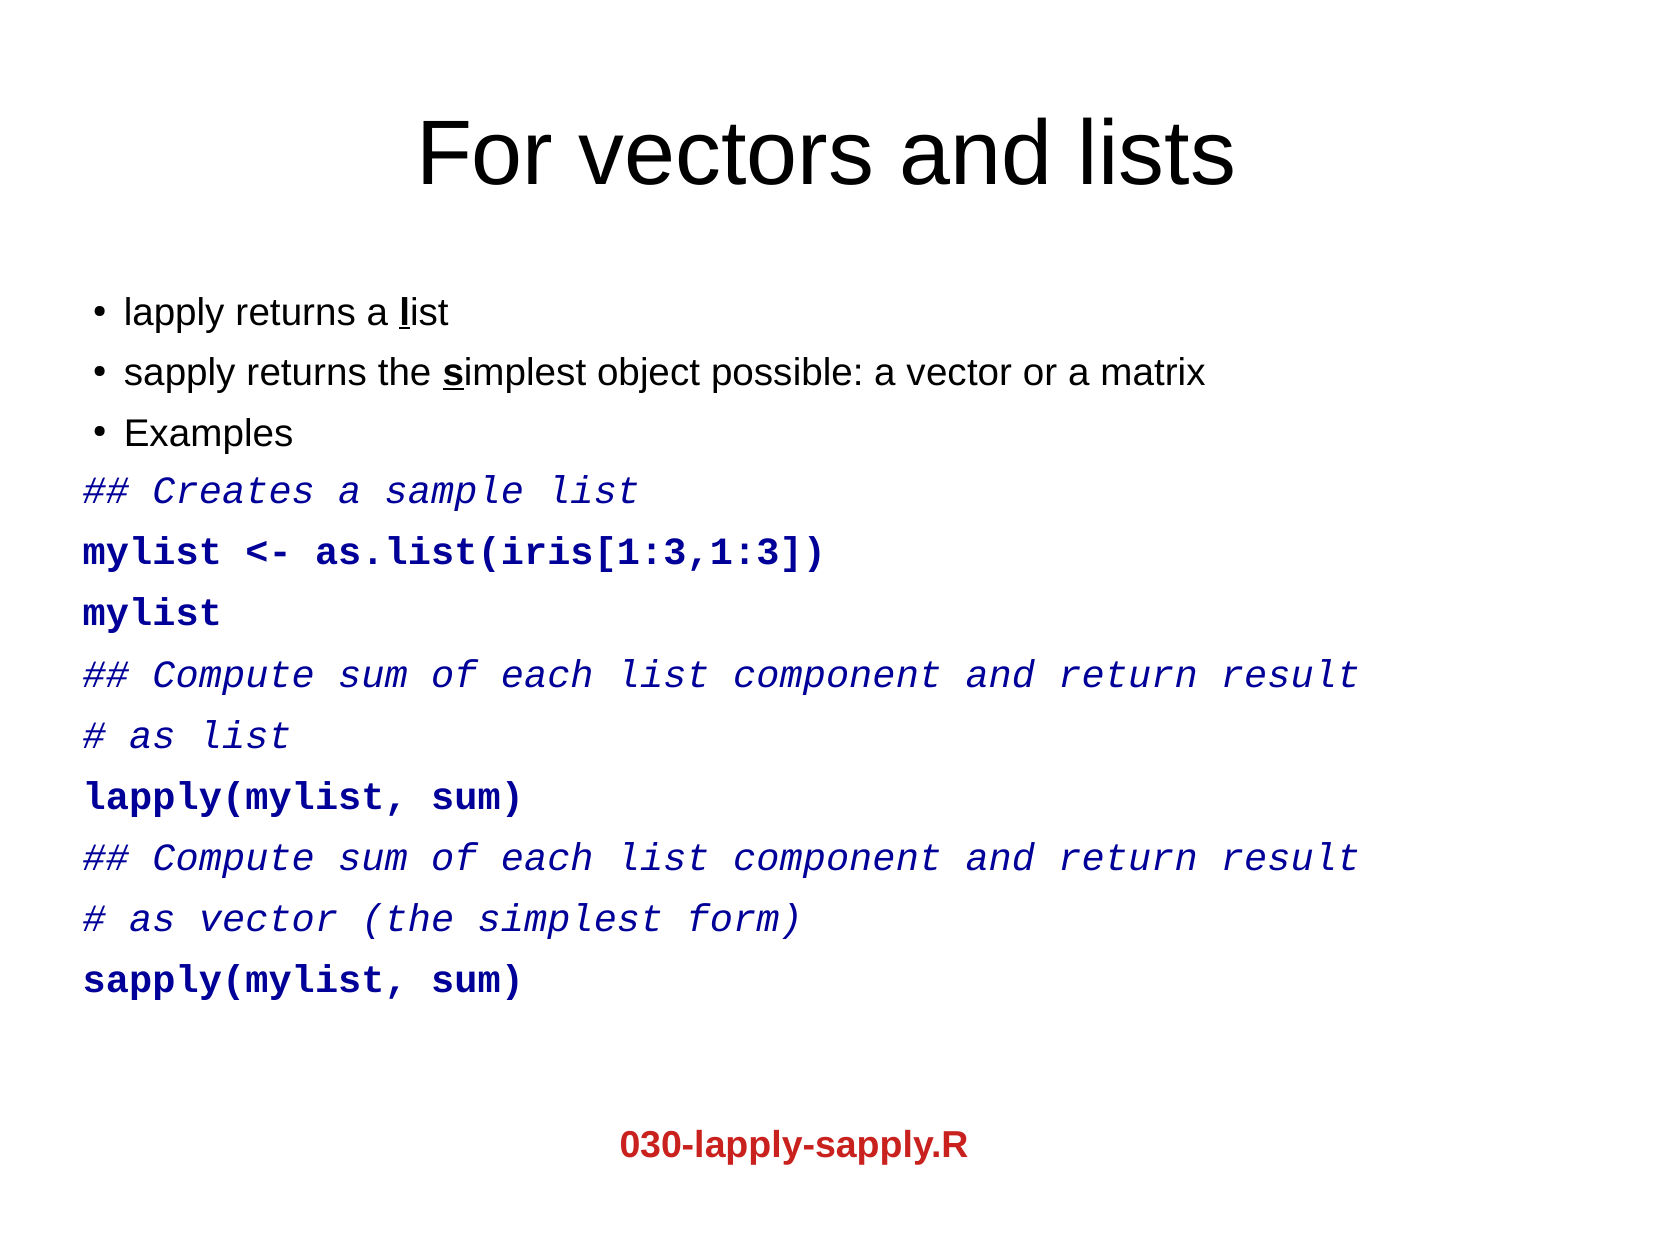

# For vectors and lists
lapply returns a list
sapply returns the simplest object possible: a vector or a matrix
Examples
## Creates a sample list
mylist <- as.list(iris[1:3,1:3])
mylist
## Compute sum of each list component and return result
# as list
lapply(mylist, sum)
## Compute sum of each list component and return result
# as vector (the simplest form)
sapply(mylist, sum)
030-lapply-sapply.R